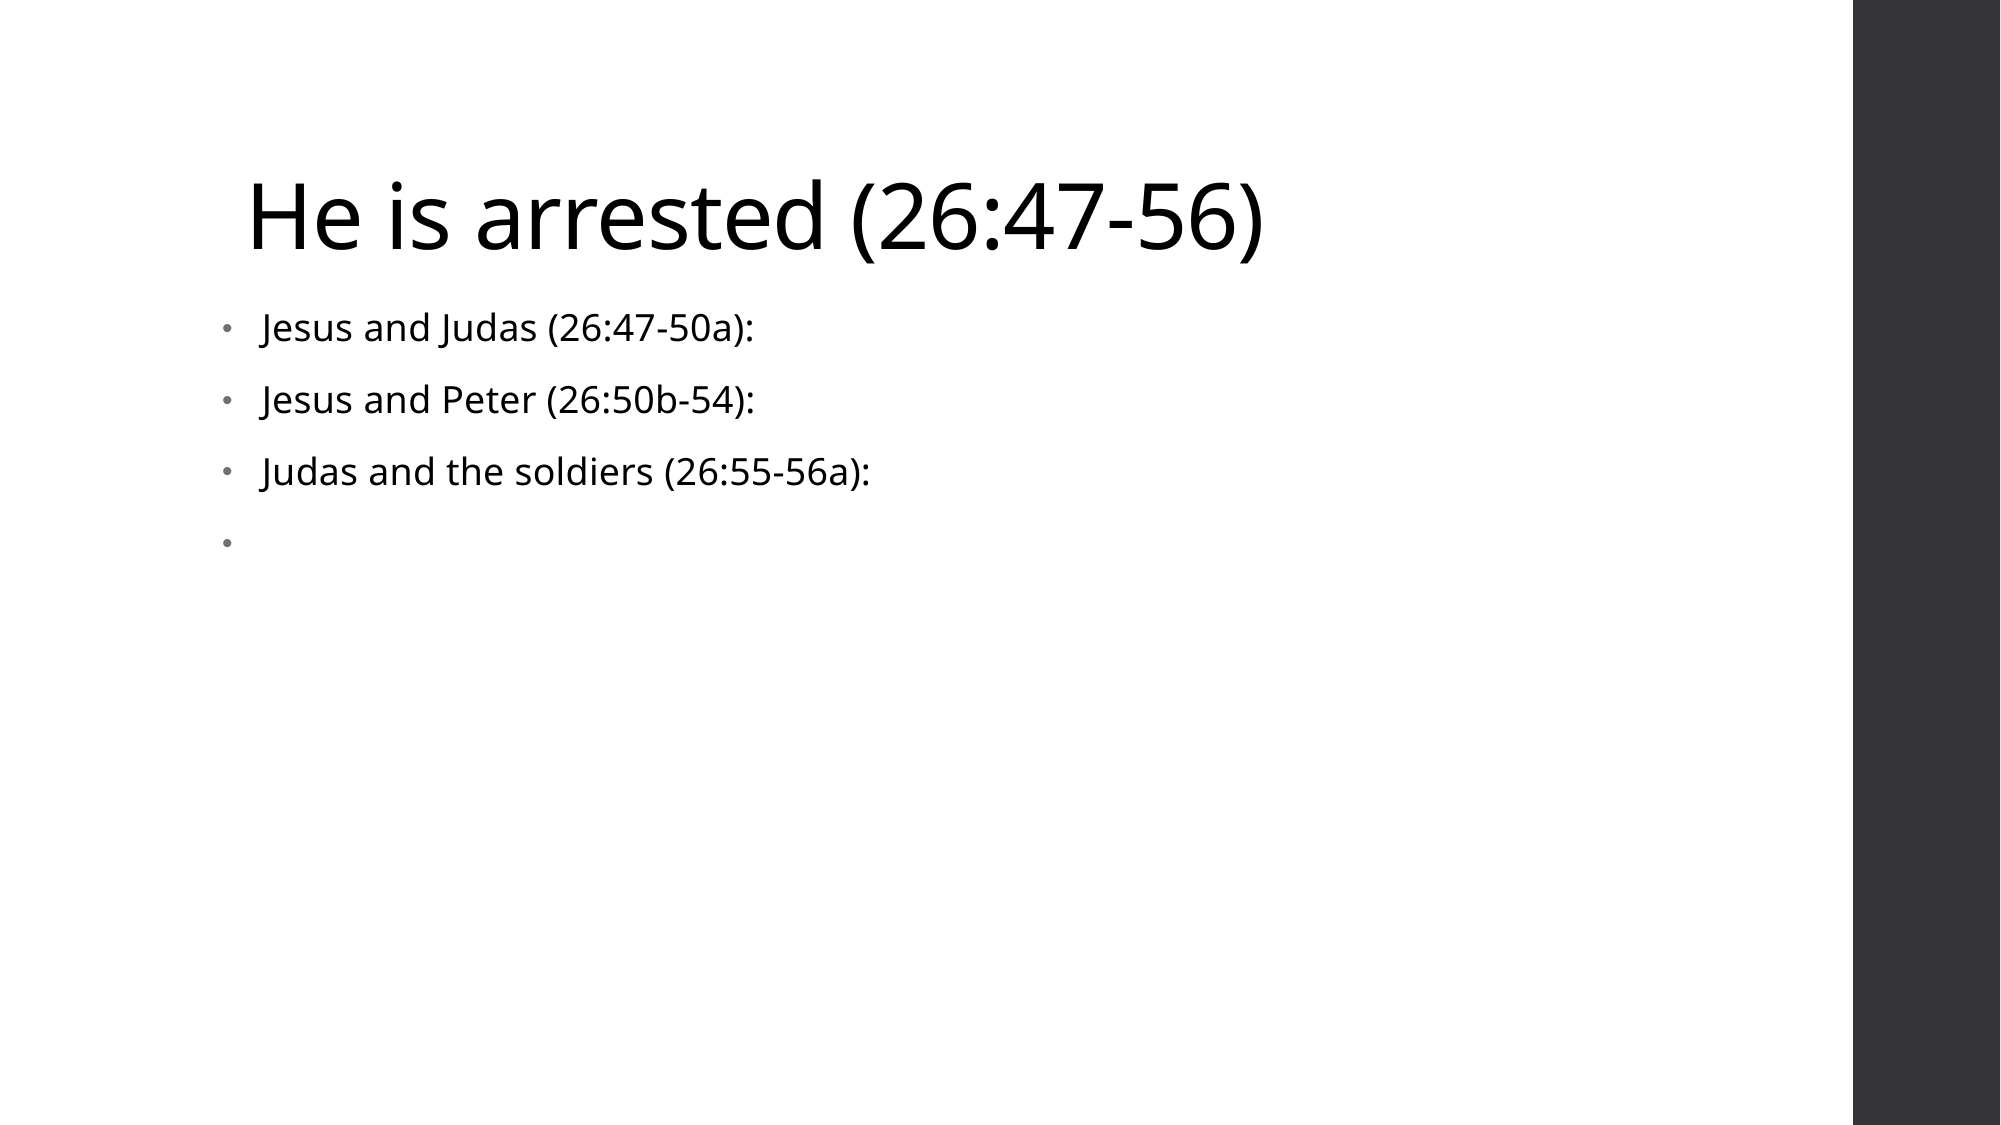

# He is arrested (26:47-56)
 Jesus and Judas (26:47-50a):
 Jesus and Peter (26:50b-54):
 Judas and the soldiers (26:55-56a):